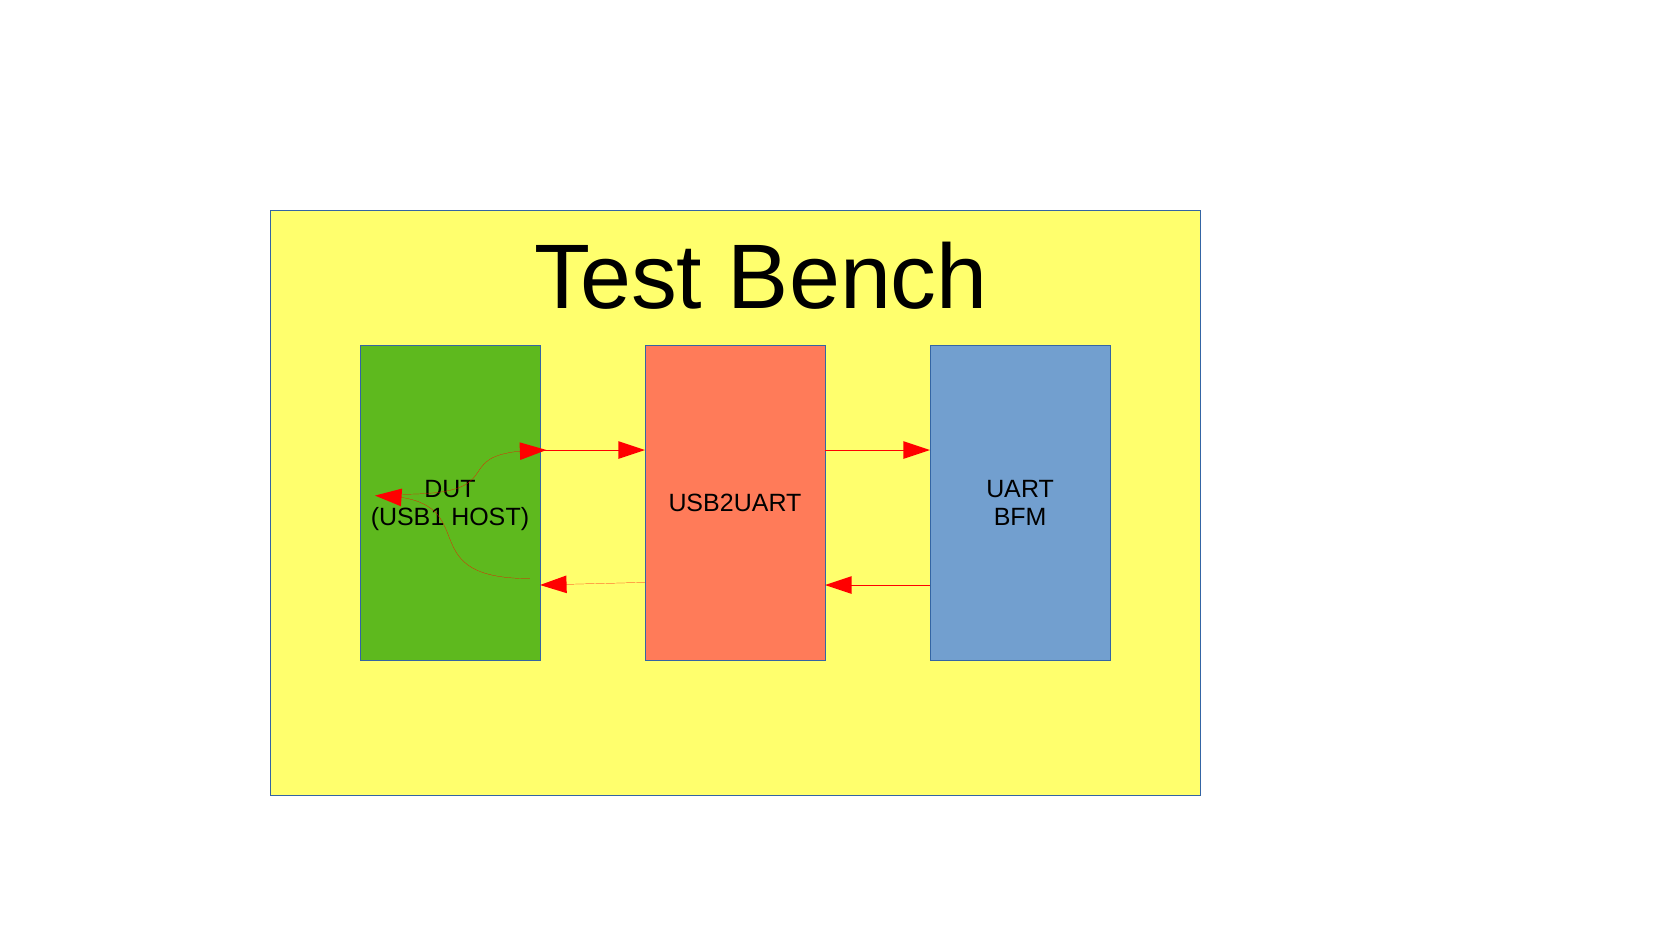

# Test Bench
DUT
(USB1 HOST)
USB2UART
UART
BFM